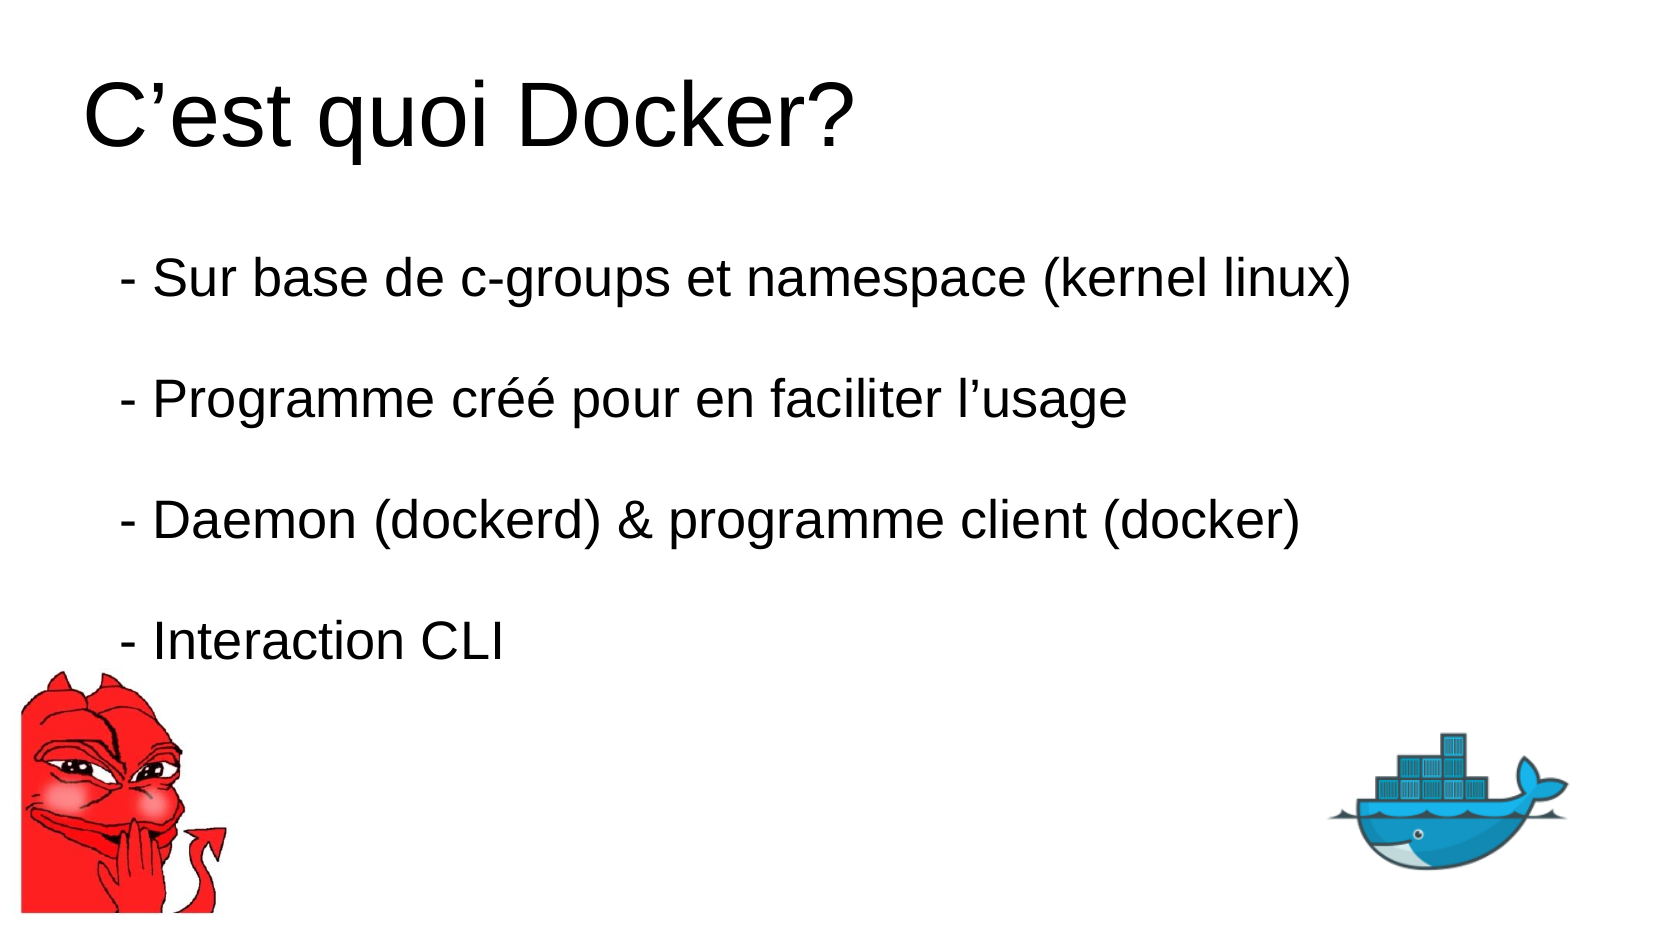

# C’est quoi Docker?
- Sur base de c-groups et namespace (kernel linux)
- Programme créé pour en faciliter l’usage
- Daemon (dockerd) & programme client (docker)
- Interaction CLI